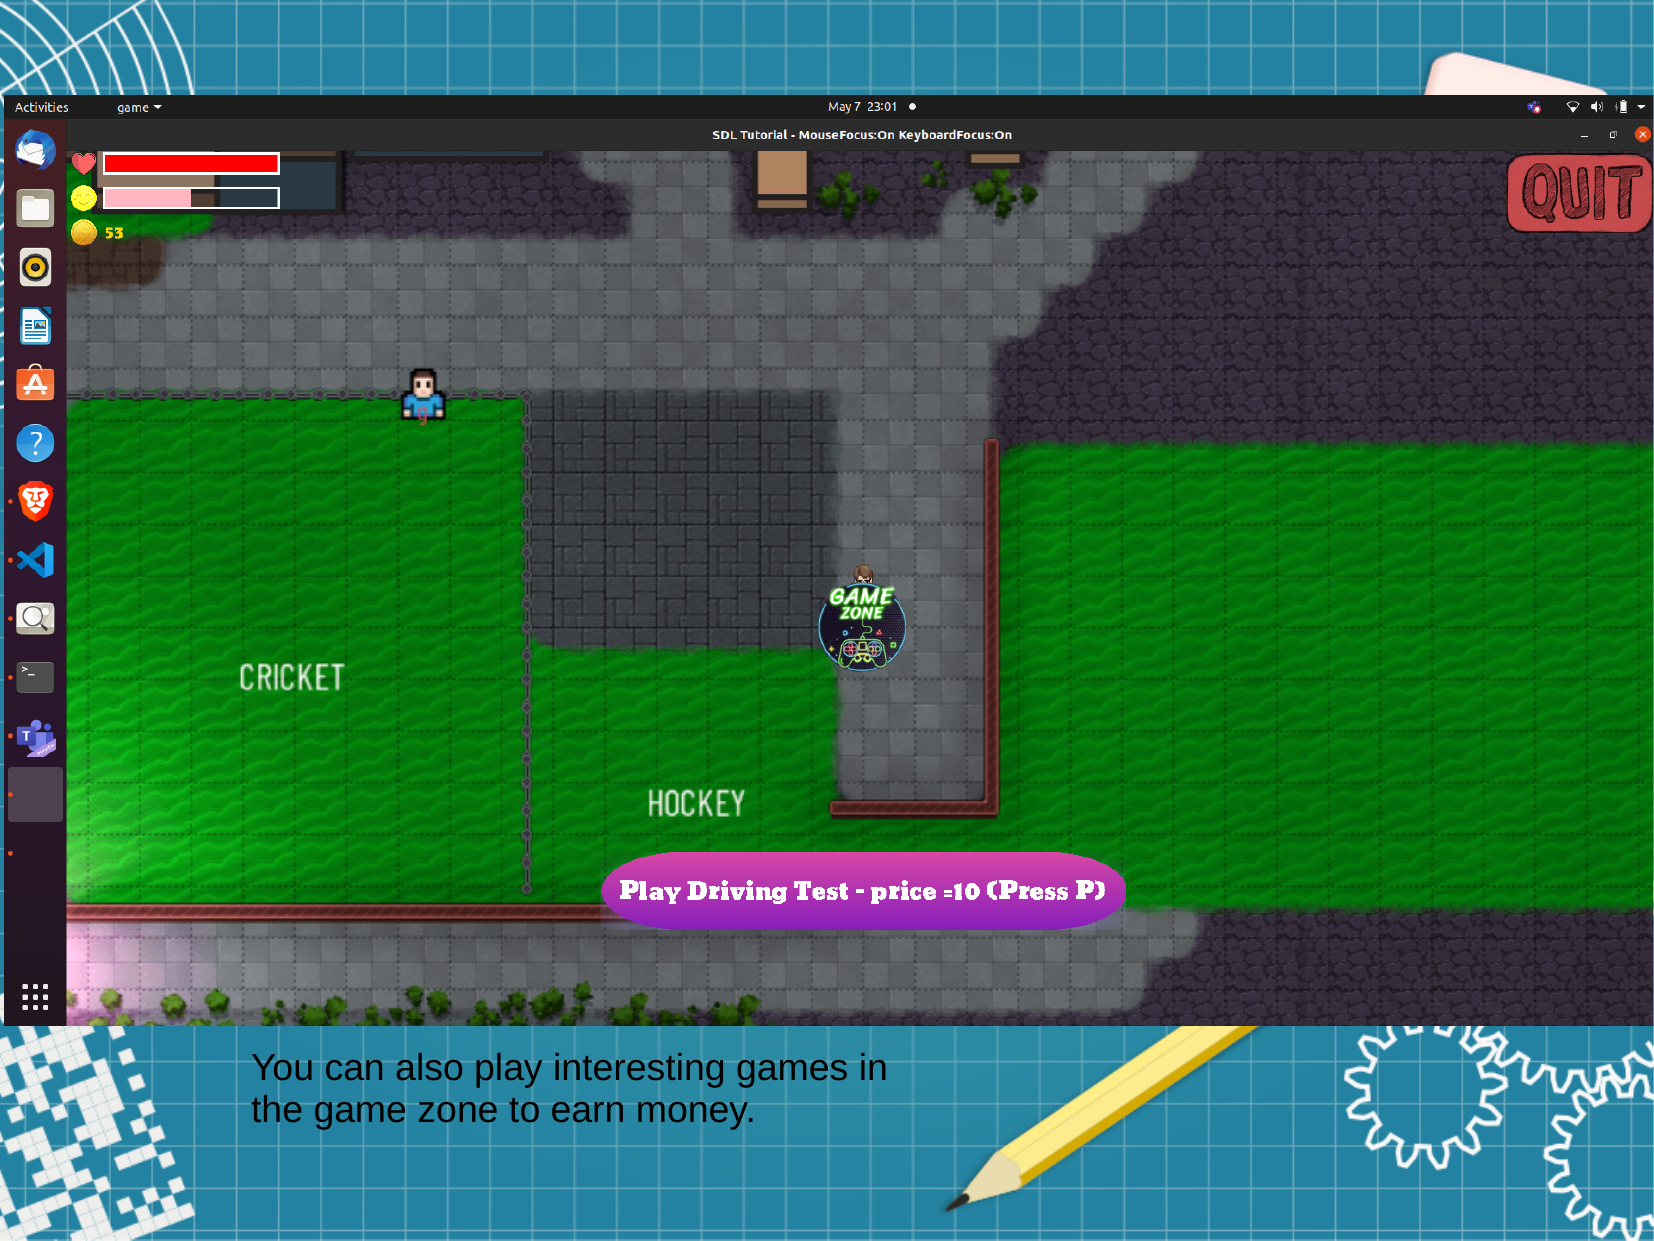

You can also play interesting games in the game zone to earn money.